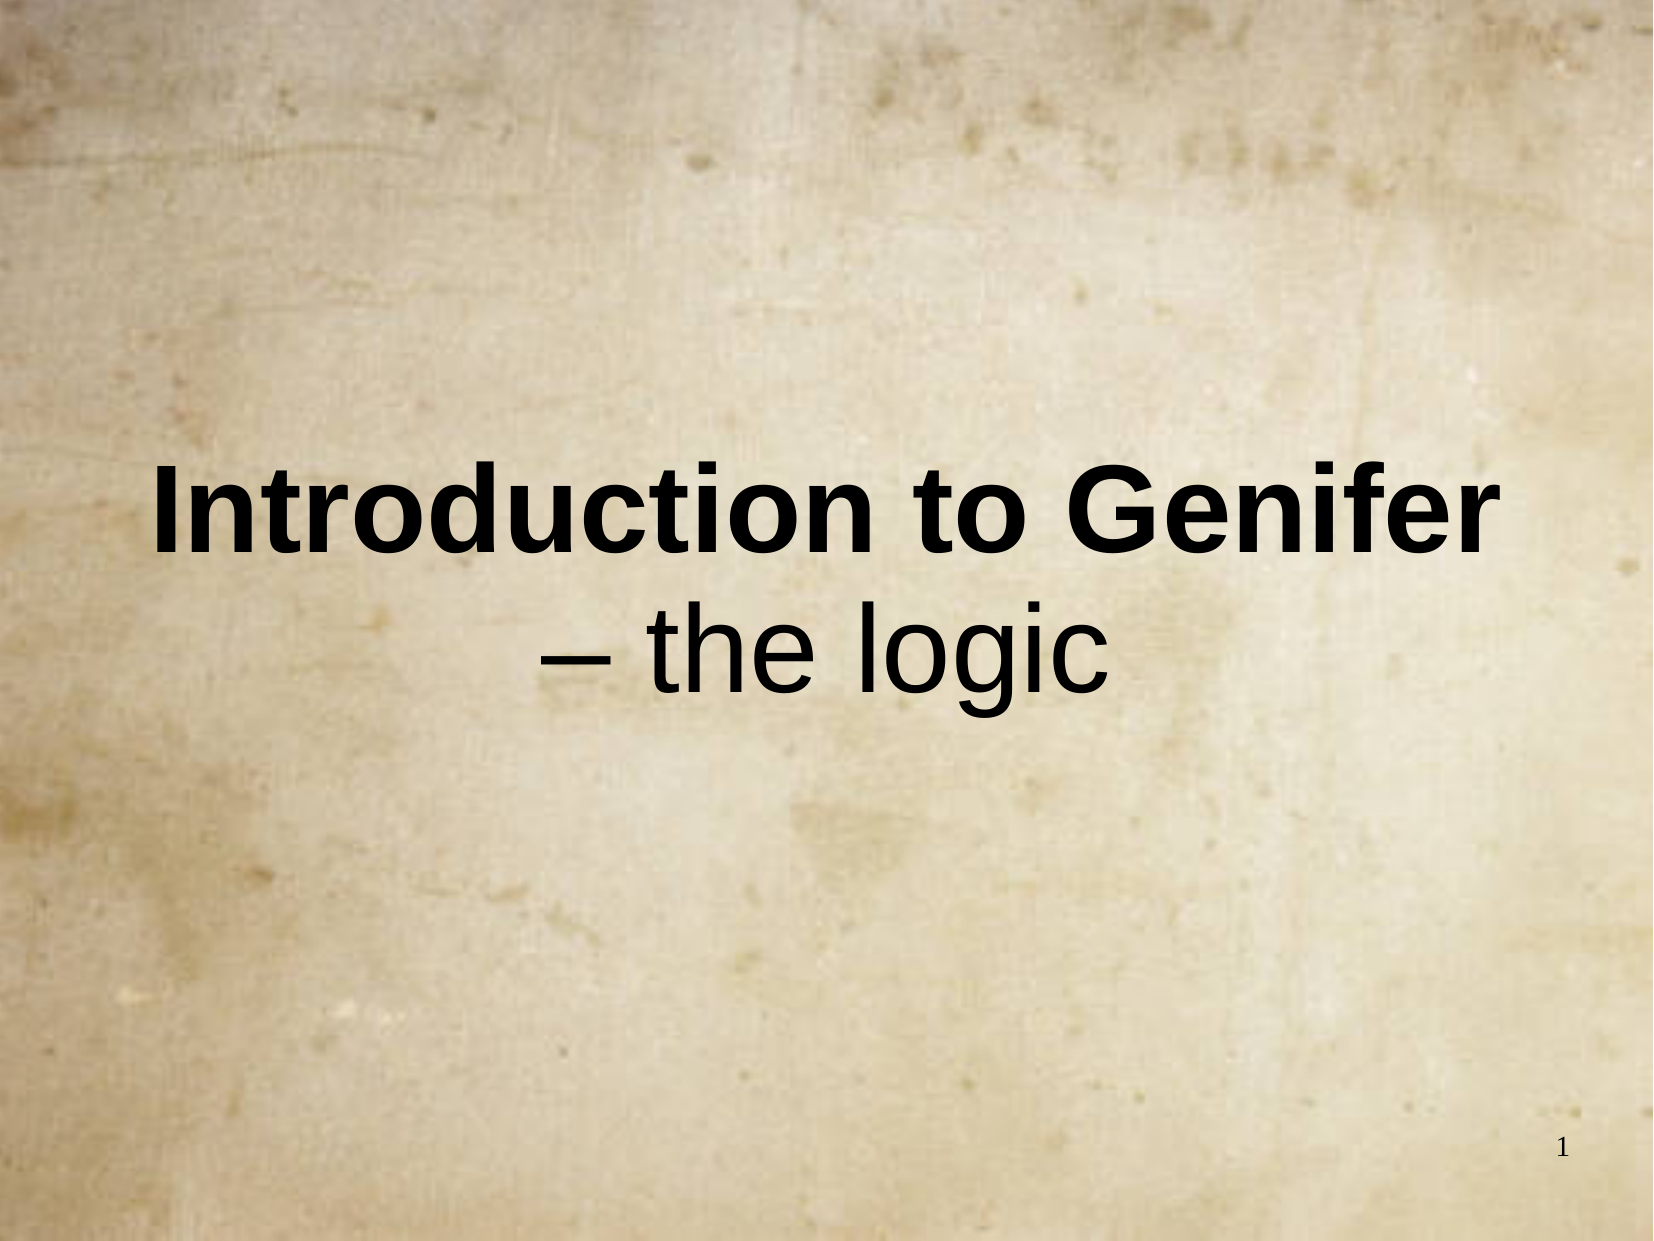

# Introduction to Genifer
– the logic
1